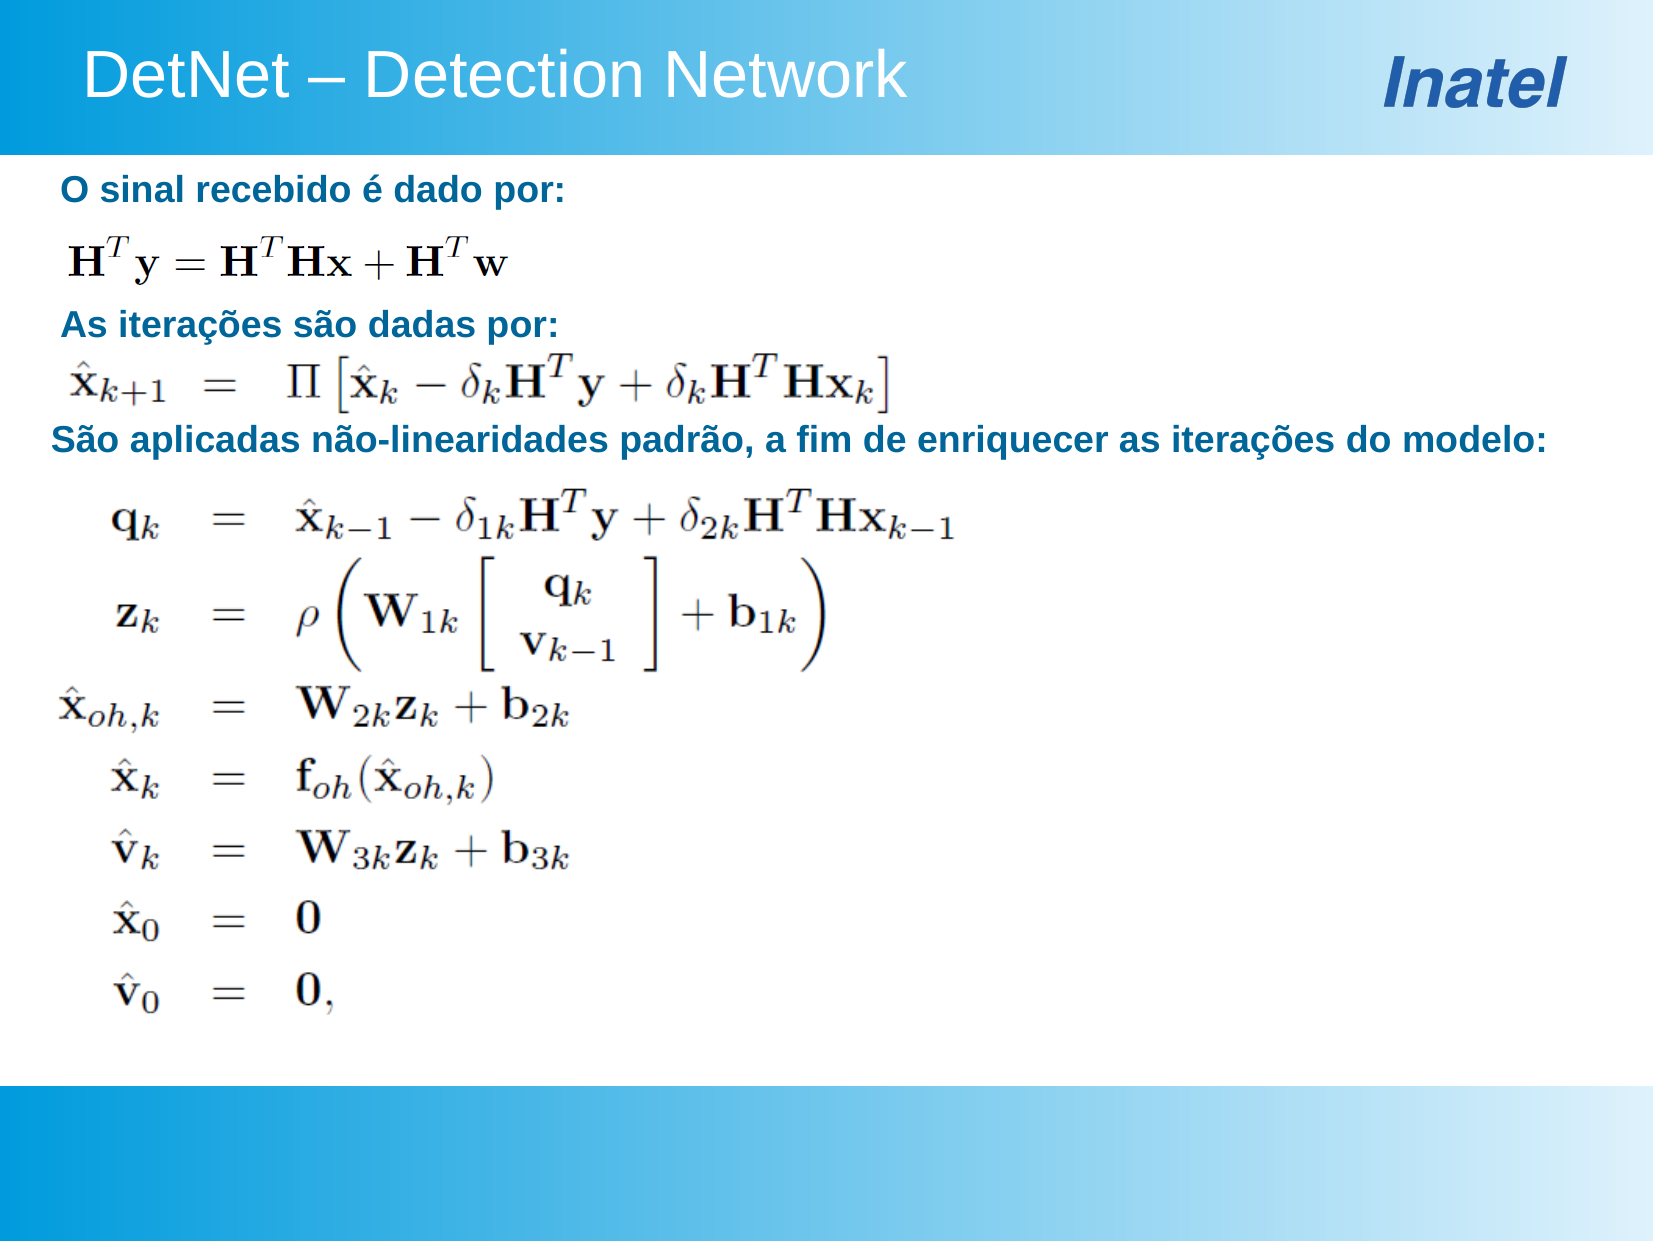

# DetNet – Detection Network
O sinal recebido é dado por:
As iterações são dadas por:
São aplicadas não-linearidades padrão, a fim de enriquecer as iterações do modelo: